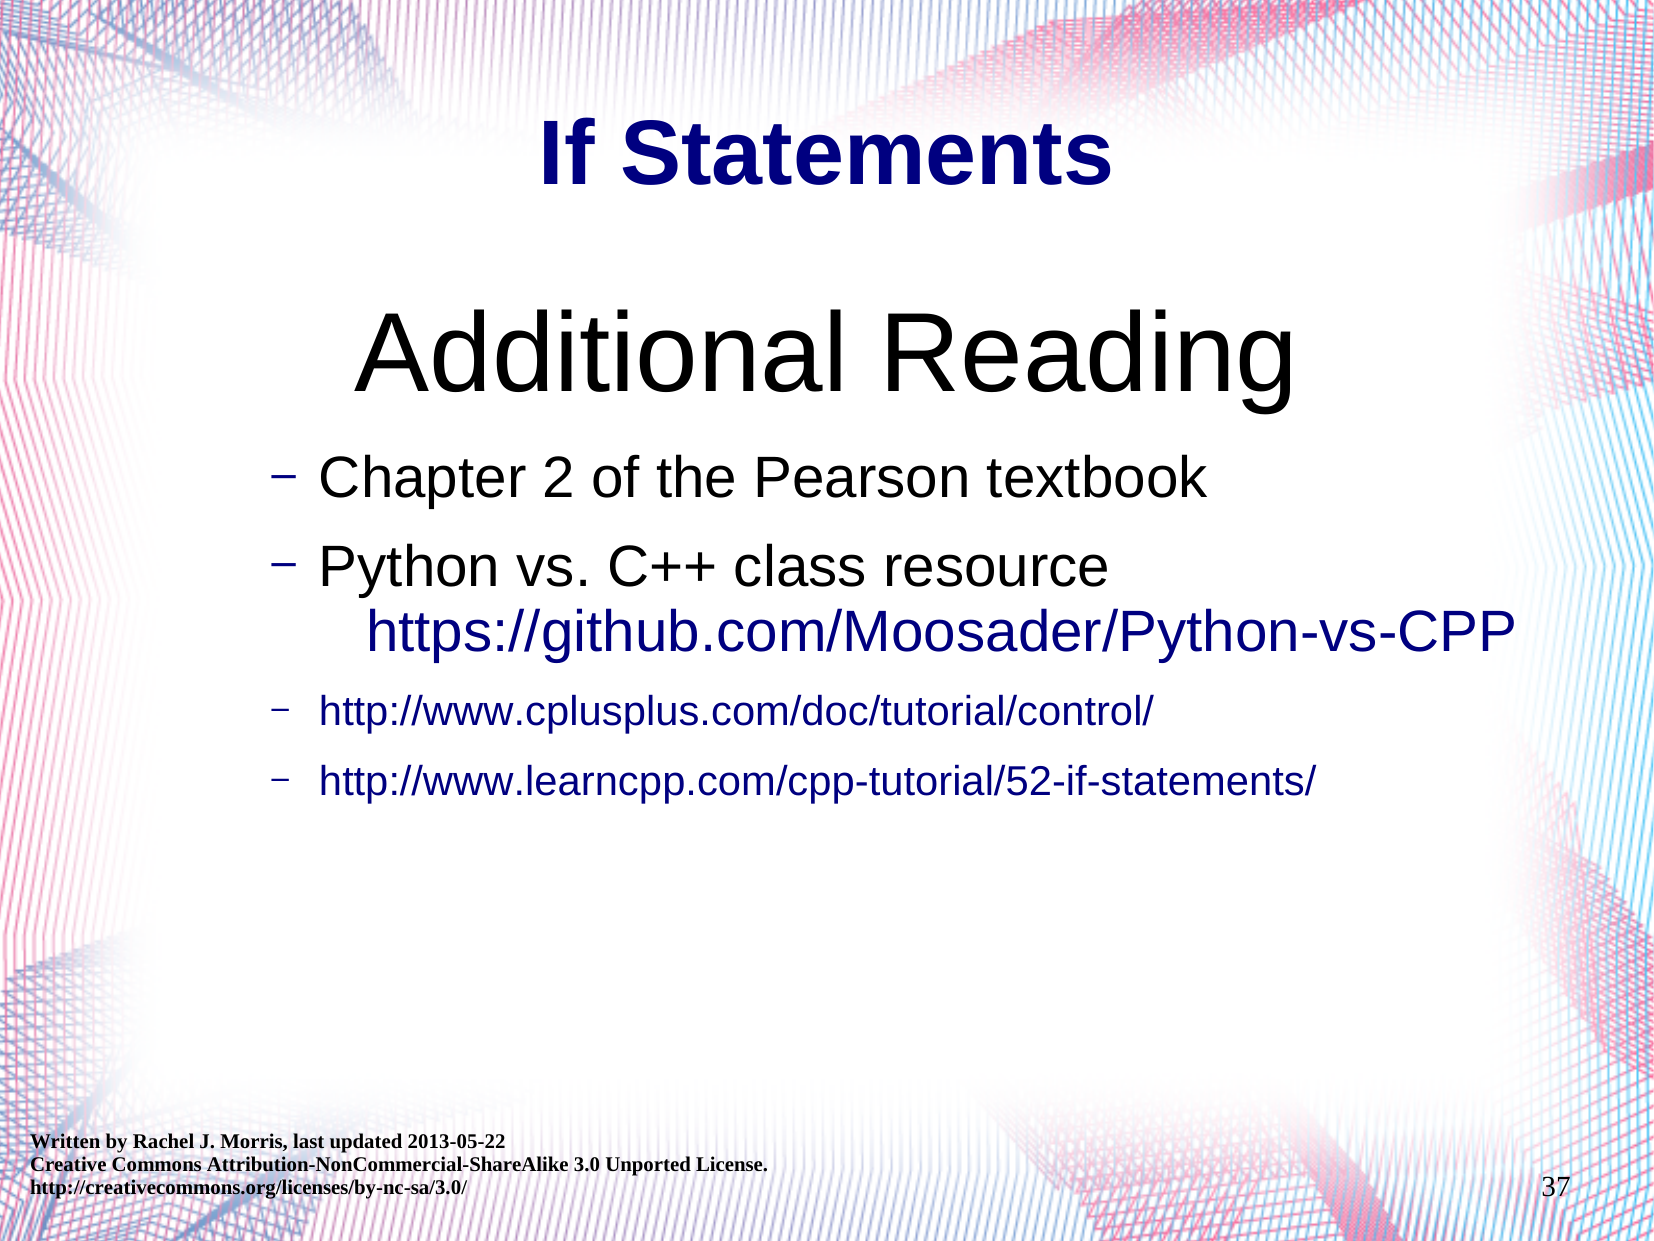

# If Statements
Additional Reading
Chapter 2 of the Pearson textbook
Python vs. C++ class resource
https://github.com/Moosader/Python-vs-CPP
http://www.cplusplus.com/doc/tutorial/control/
http://www.learncpp.com/cpp-tutorial/52-if-statements/
37